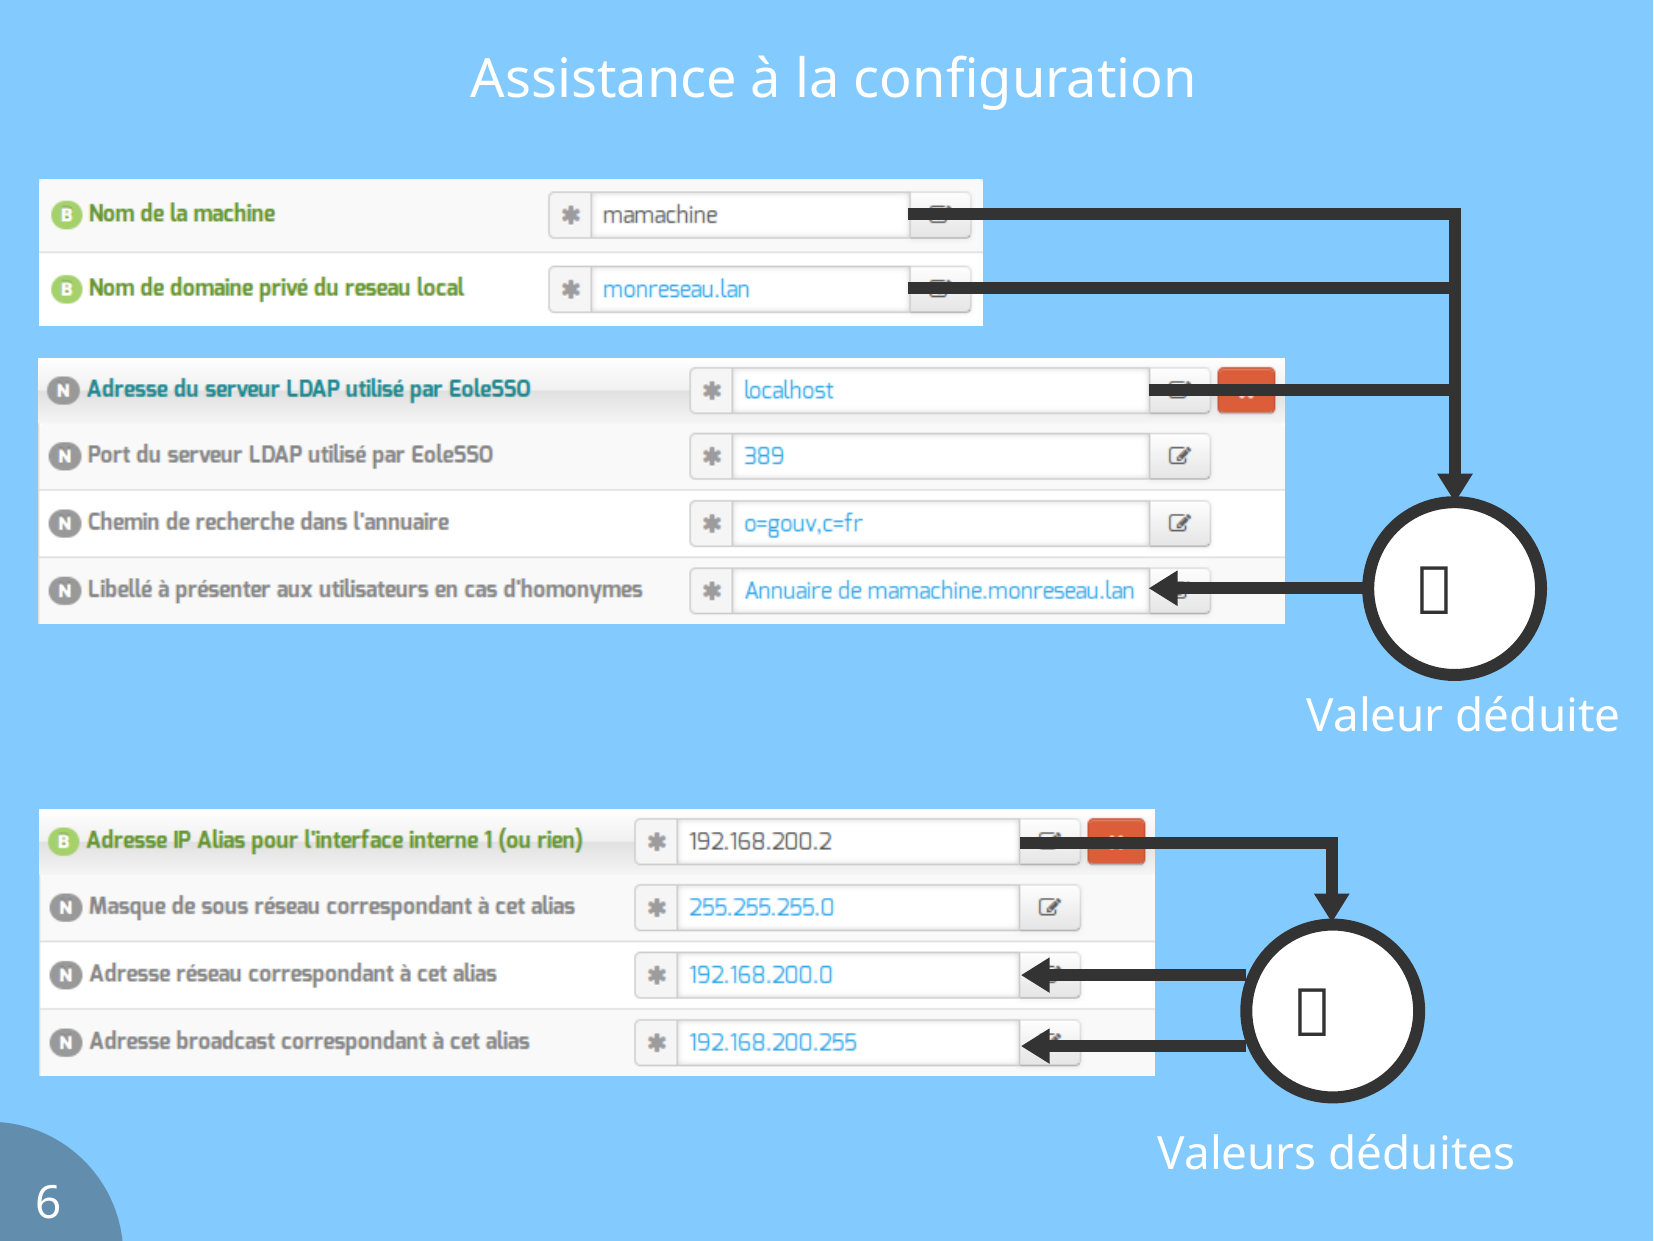

Assistance à la configuration

Valeur déduite

Valeurs déduites
6